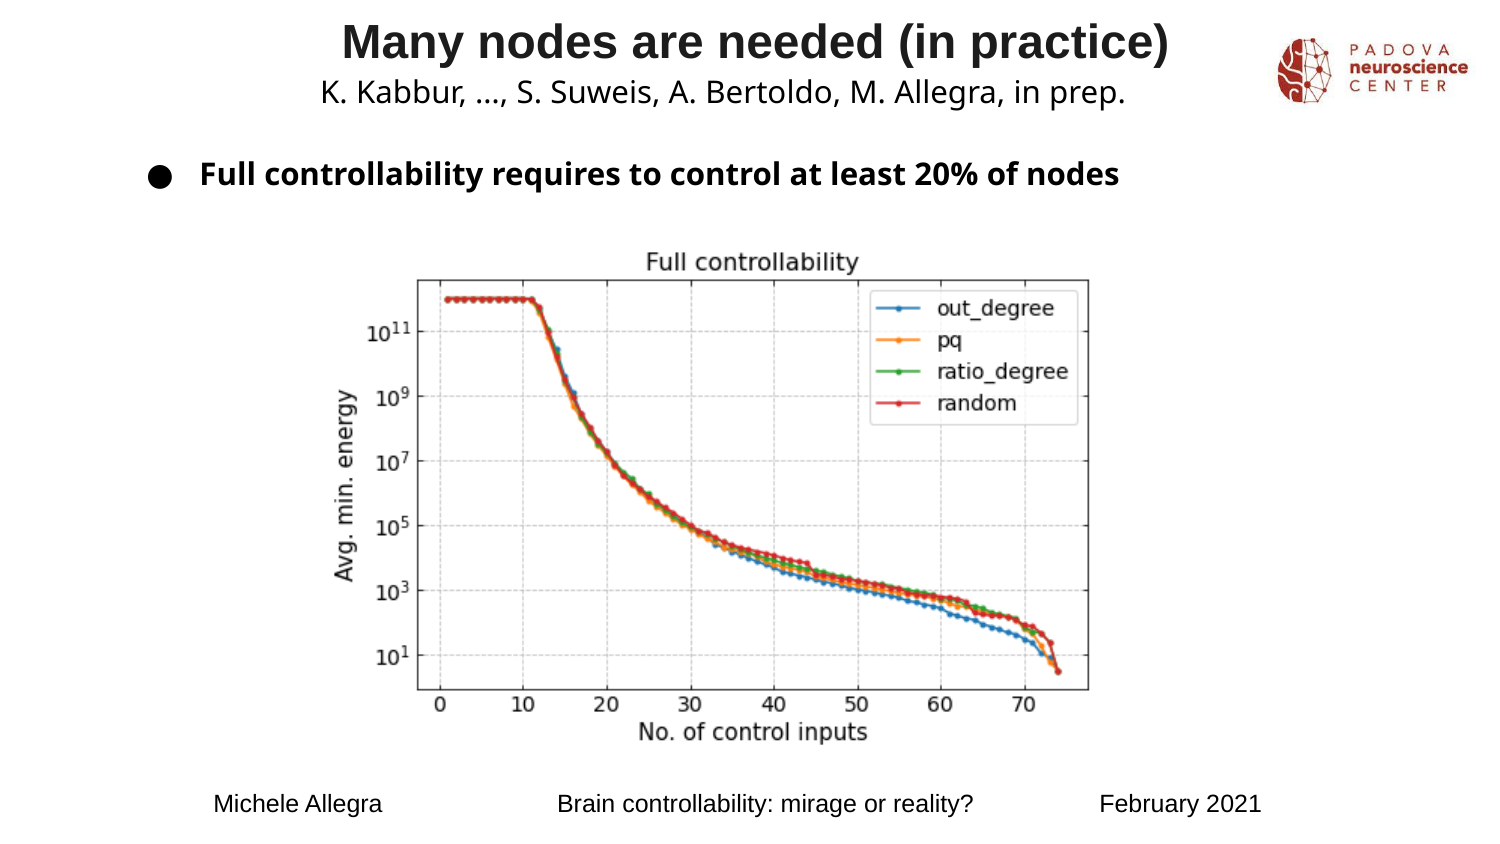

Many nodes are needed (in practice)
Full controllability requires to control at least 20% of nodes
K. Kabbur, …, S. Suweis, A. Bertoldo, M. Allegra, in prep.
Michele Allegra Brain controllability: mirage or reality? February 2021